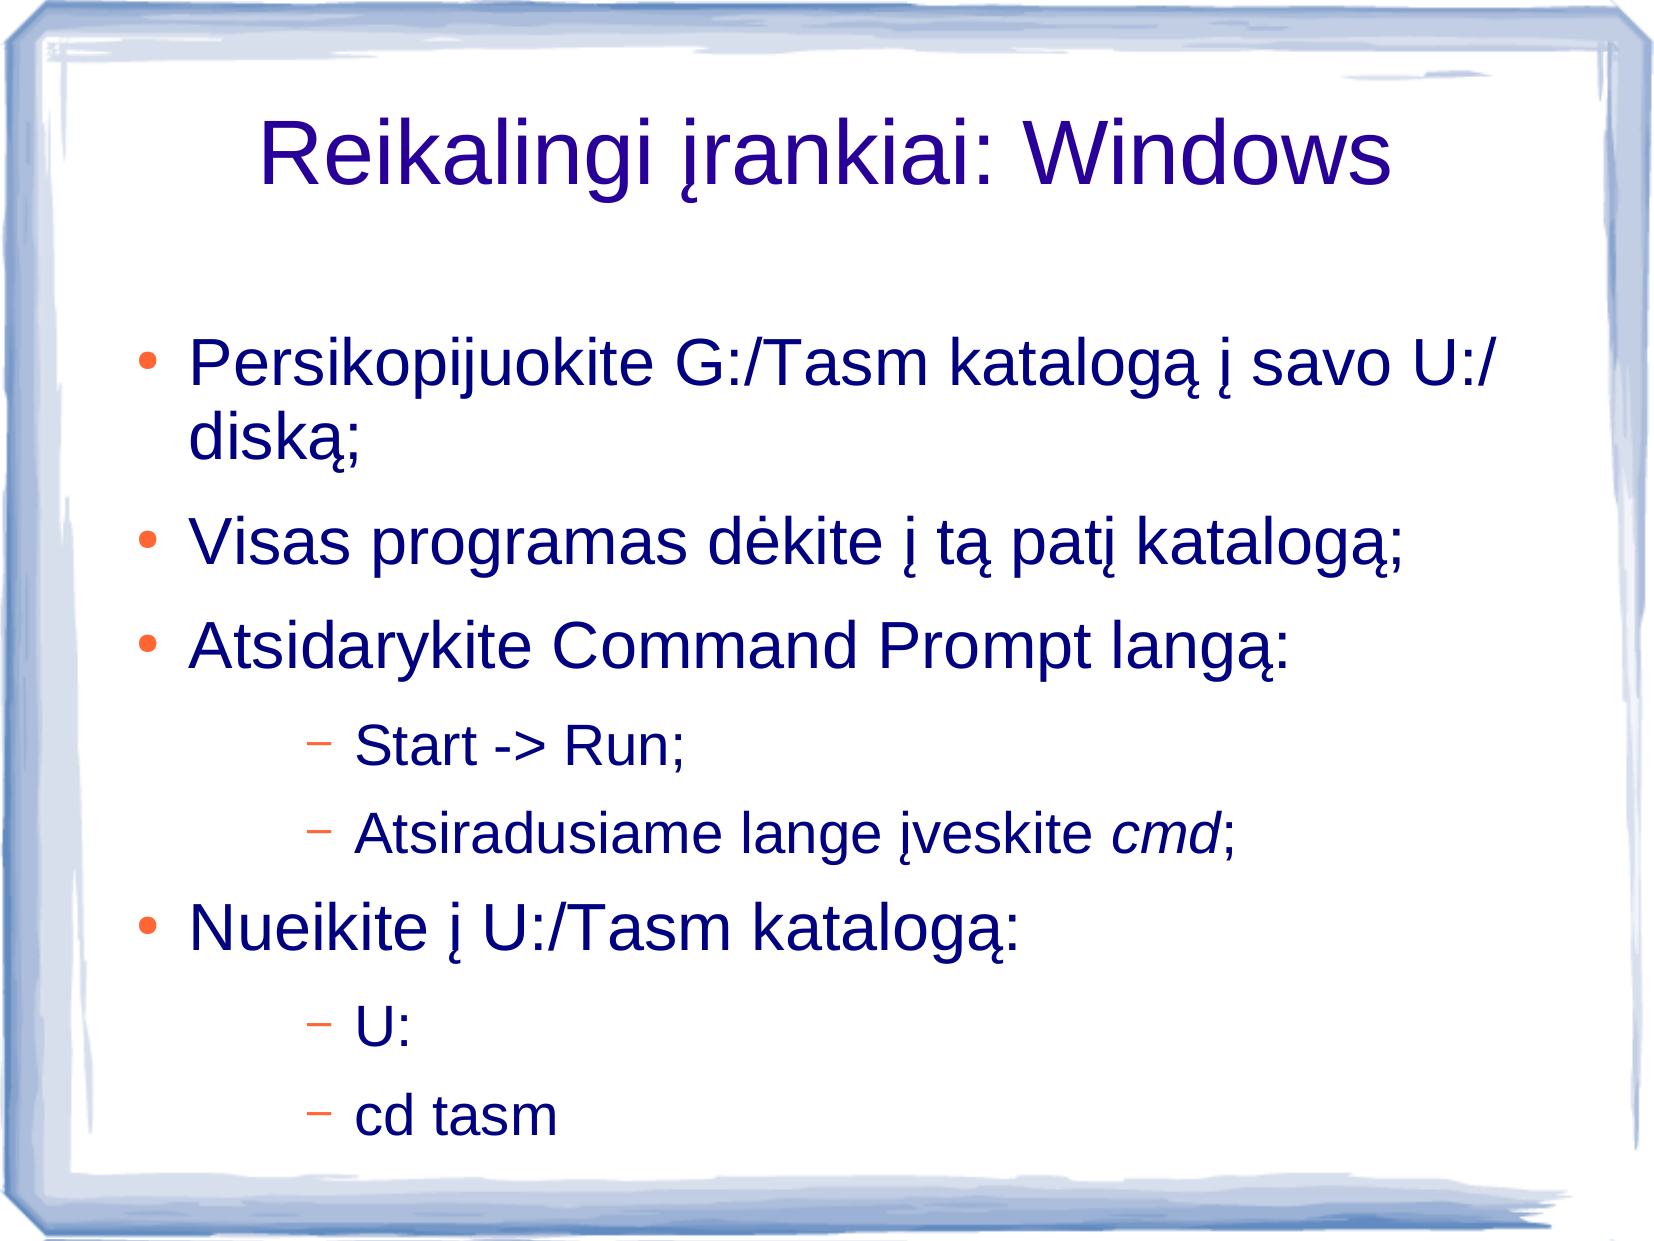

# Reikalingi įrankiai: Windows
Persikopijuokite G:/Tasm katalogą į savo U:/ diską;
Visas programas dėkite į tą patį katalogą;
Atsidarykite Command Prompt langą:
Start -> Run;
Atsiradusiame lange įveskite cmd;
Nueikite į U:/Tasm katalogą:
U:
cd tasm